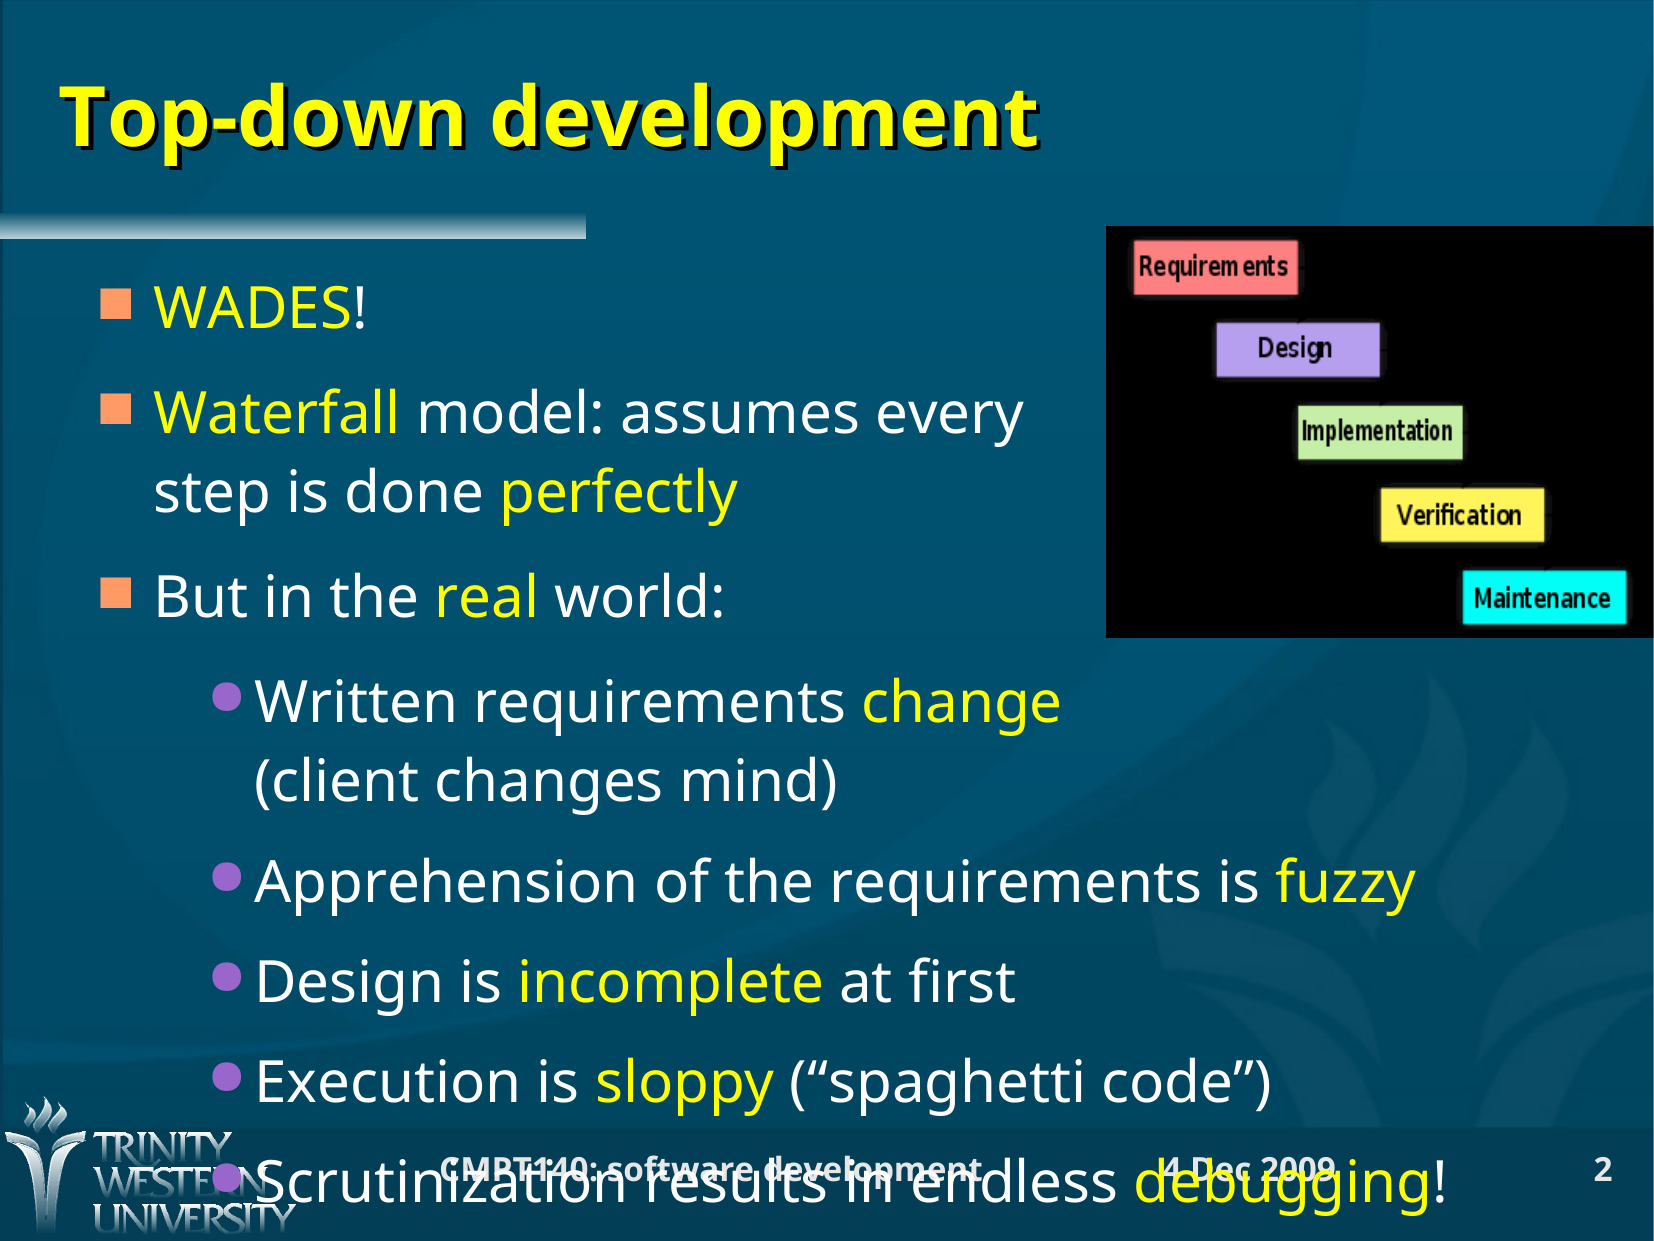

# Top-down development
WADES!
Waterfall model: assumes every
step is done perfectly
But in the real world:
Written requirements change
(client changes mind)
Apprehension of the requirements is fuzzy
Design is incomplete at first
Execution is sloppy (“spaghetti code”)
Scrutinization results in endless debugging!
CMPT140: software development
4 Dec 2009
2